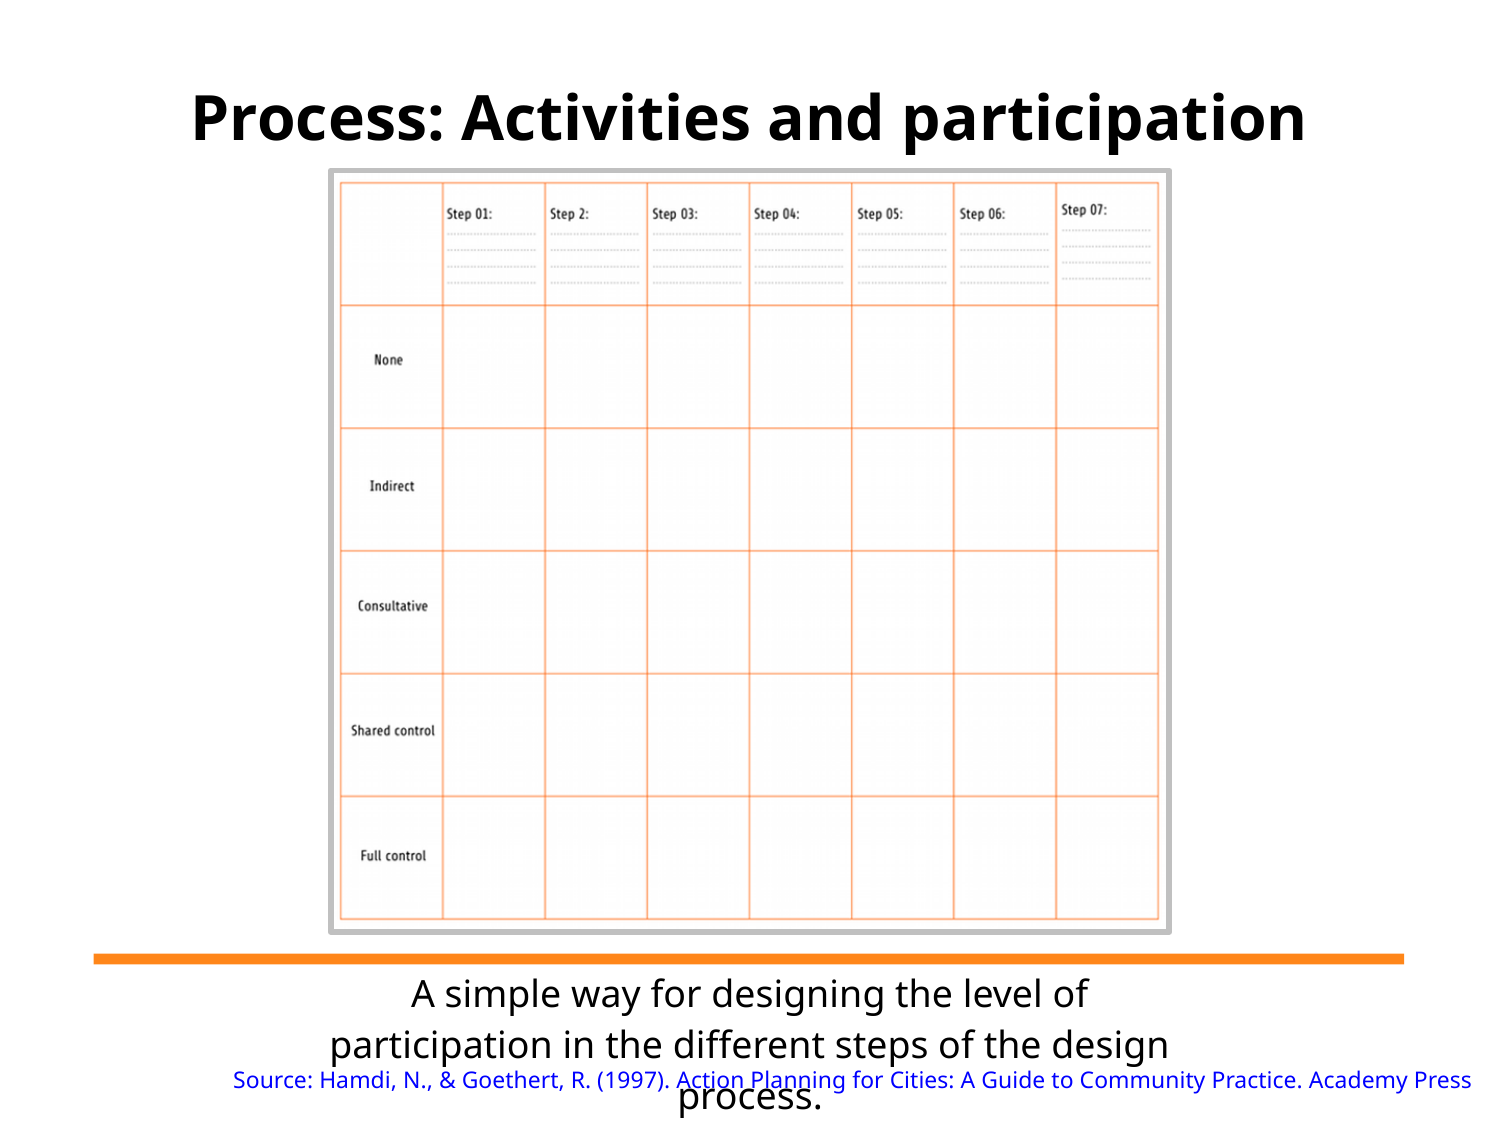

# Process: Activities and participation
A simple way for designing the level of participation in the different steps of the design process.
Source: Hamdi, N., & Goethert, R. (1997). Action Planning for Cities: A Guide to Community Practice. Academy Press